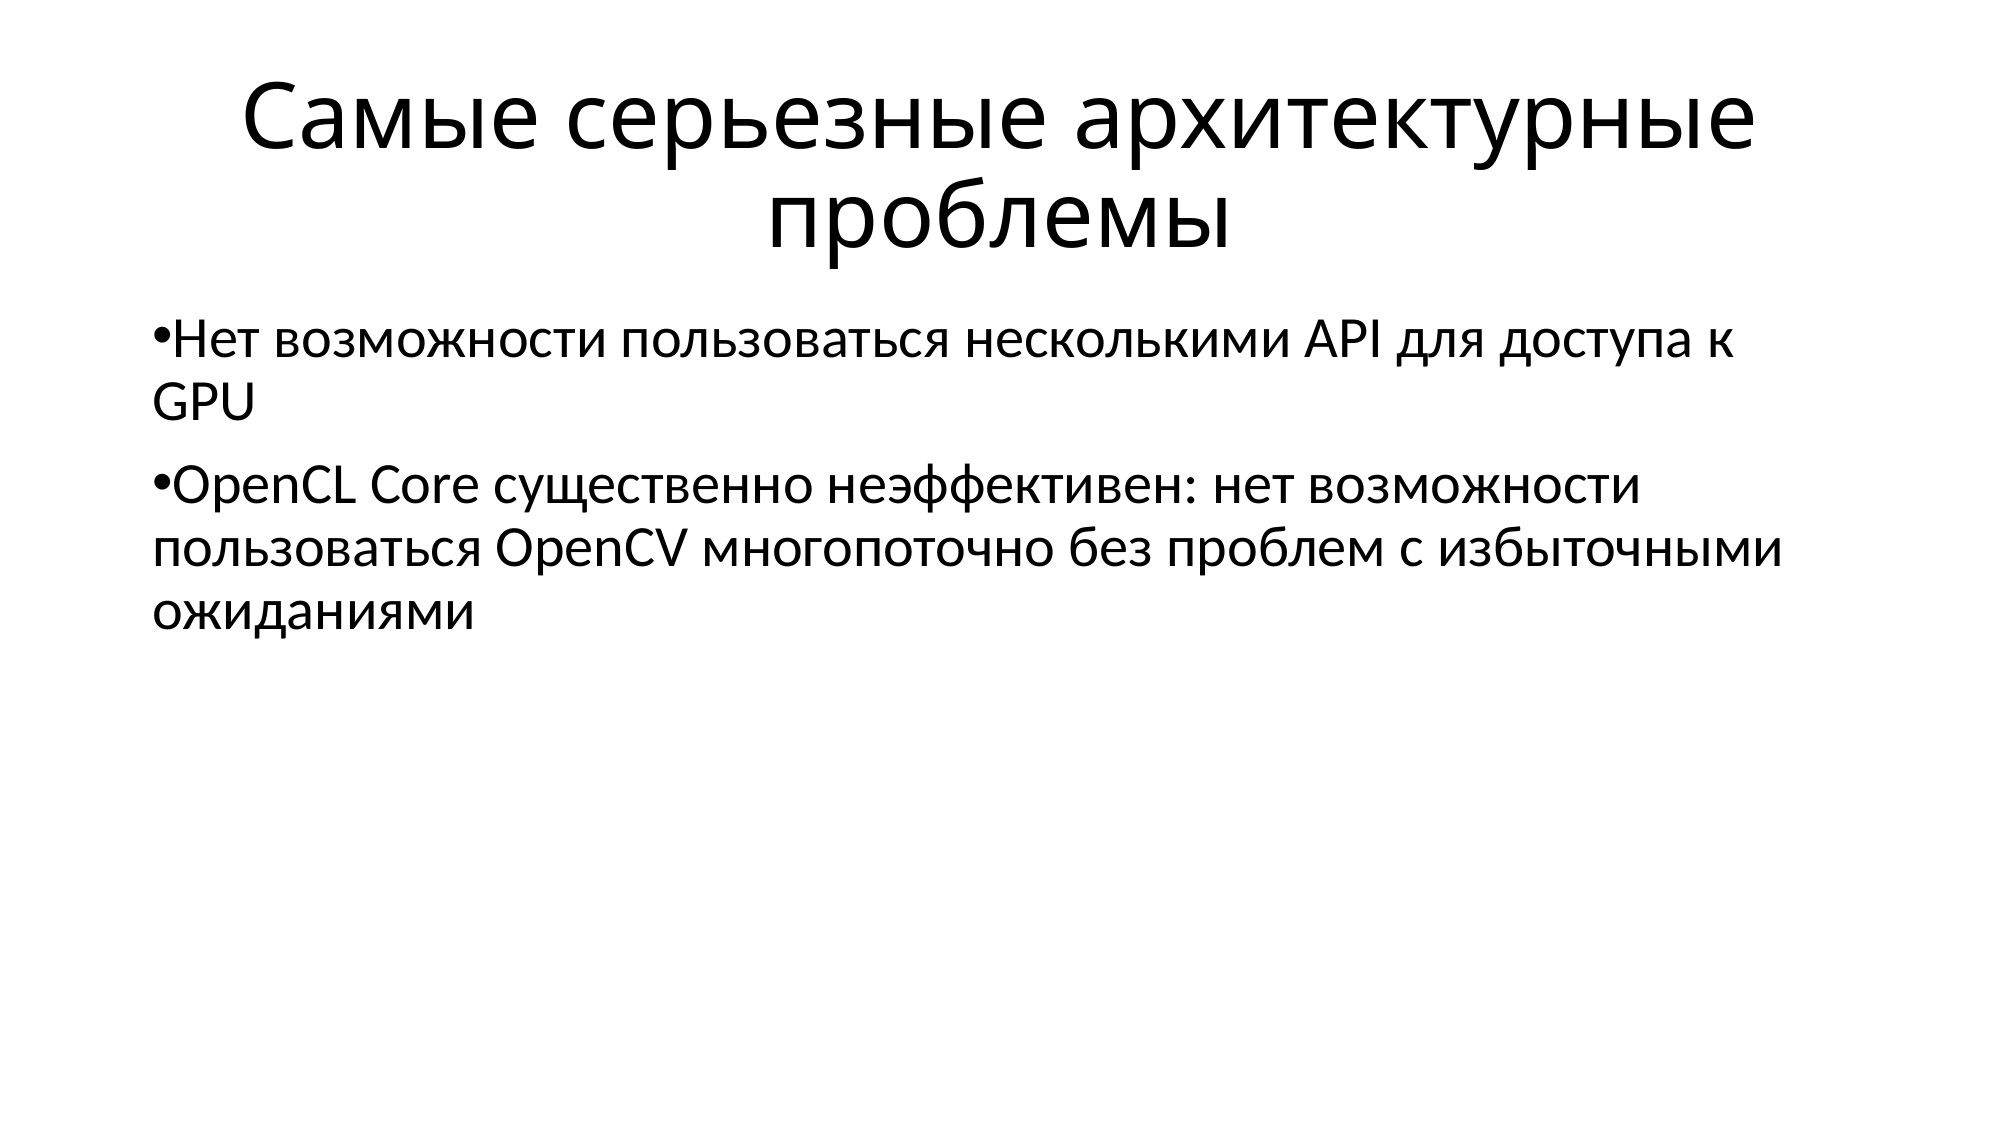

# Самые серьезные архитектурные проблемы
Нет возможности пользоваться несколькими API для доступа к GPU
OpenCL Core существенно неэффективен: нет возможности пользоваться OpenCV многопоточно без проблем с избыточными ожиданиями